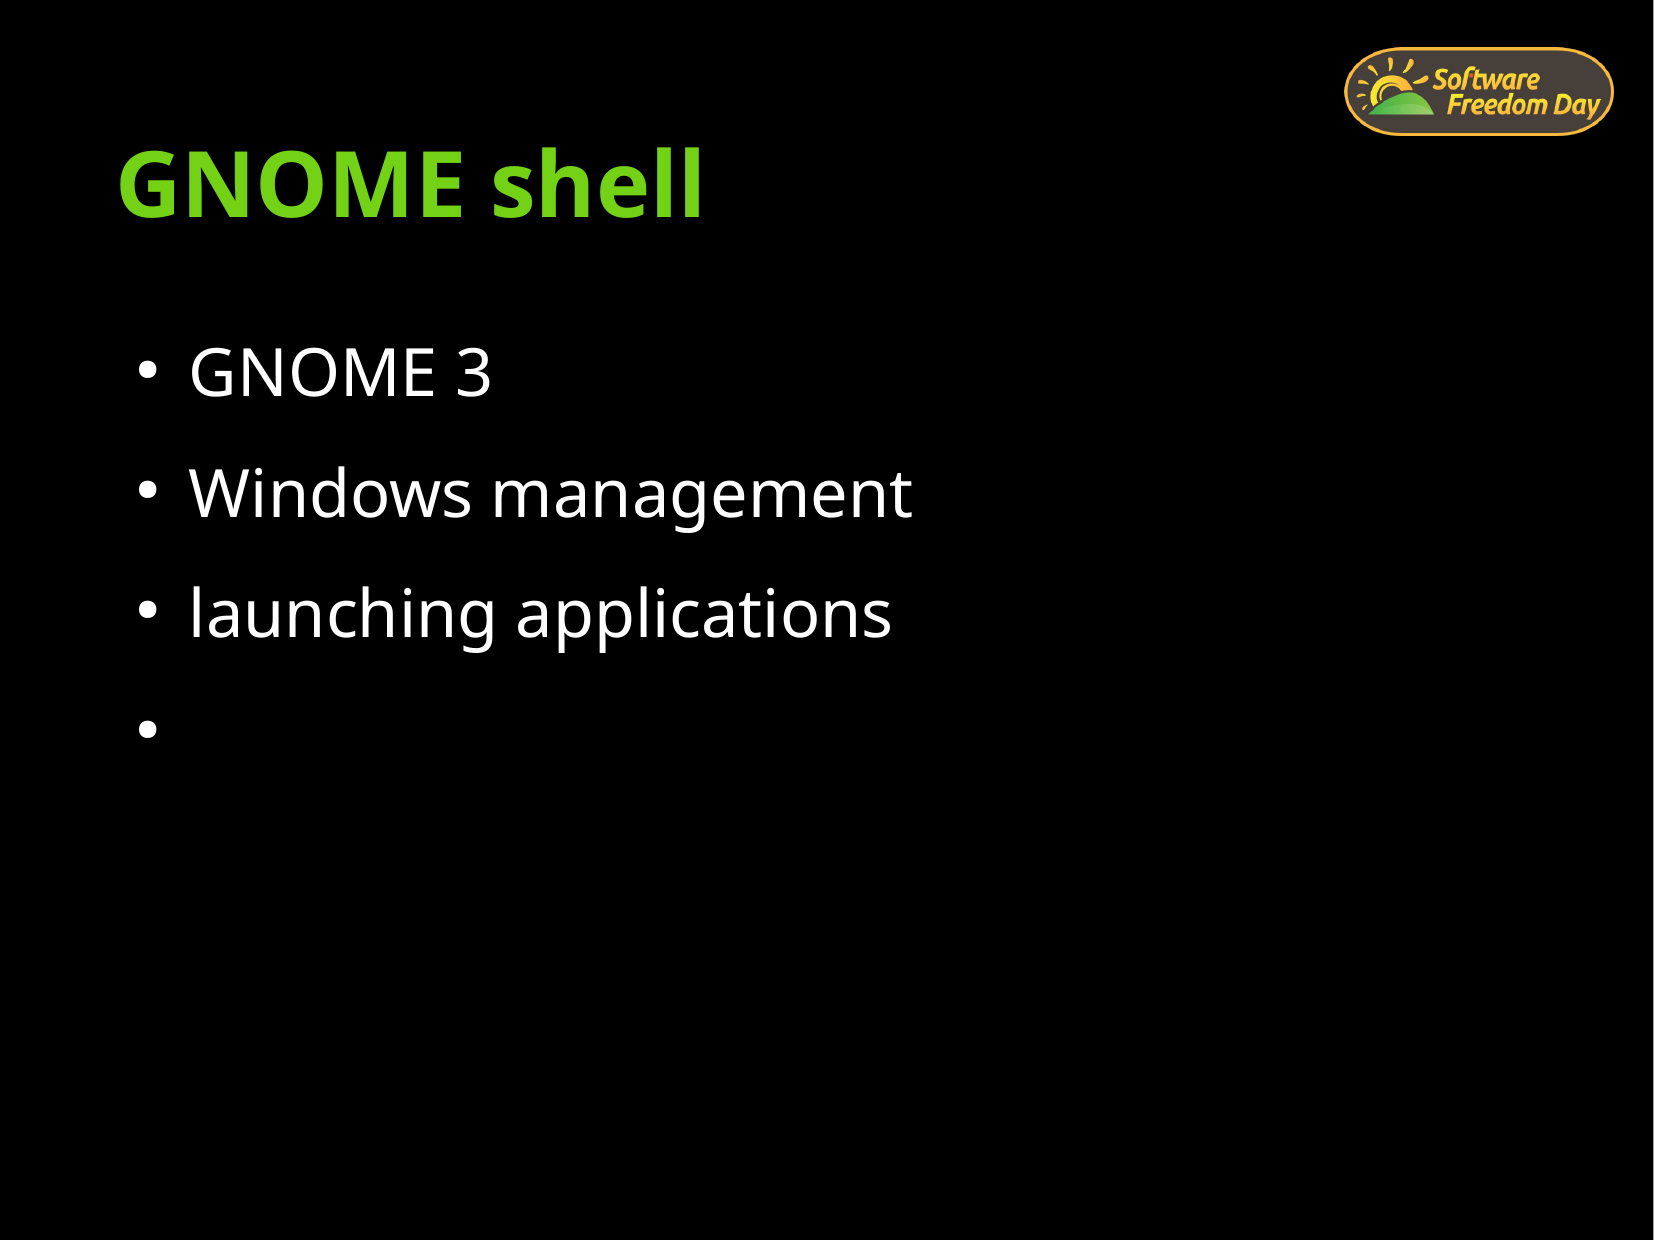

# GNOME shell
GNOME 3
Windows management
launching applications